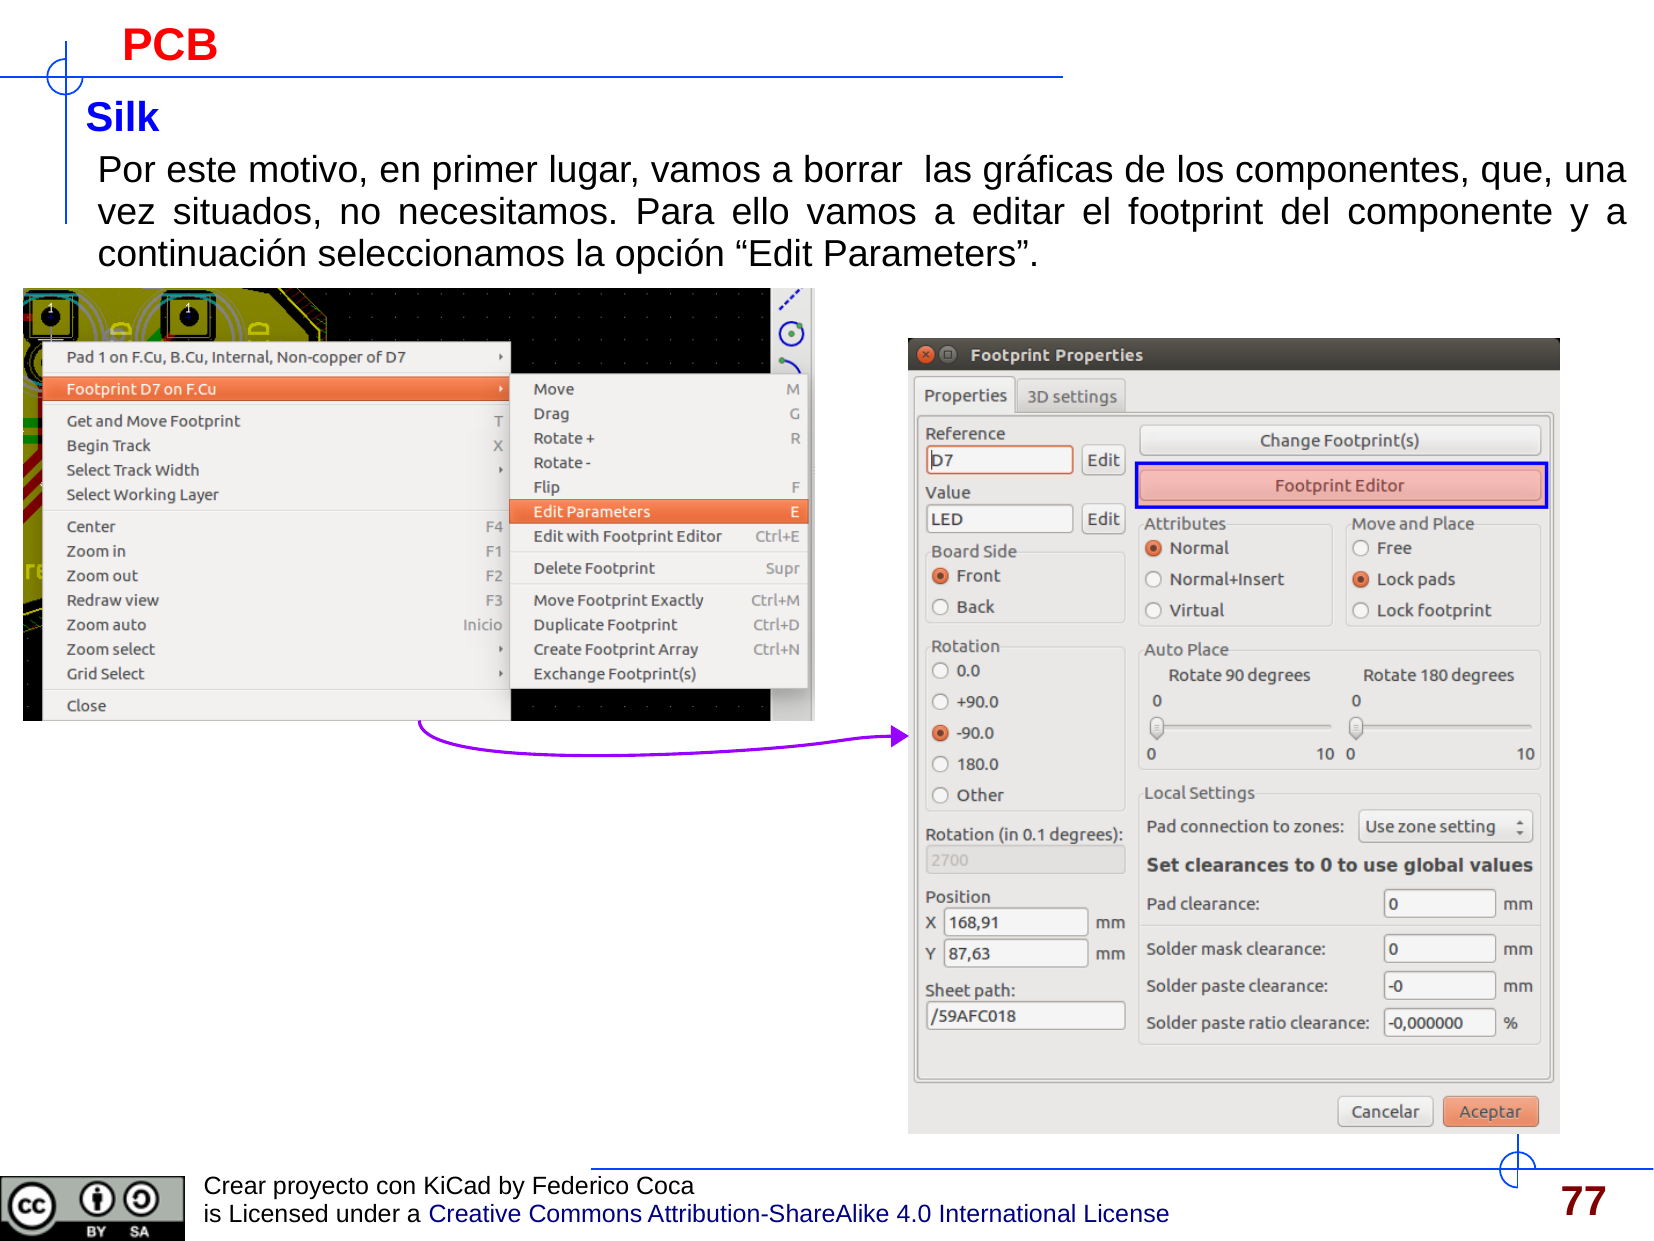

PCB
Silk
Por este motivo, en primer lugar, vamos a borrar las gráficas de los componentes, que, una vez situados, no necesitamos. Para ello vamos a editar el footprint del componente y a continuación seleccionamos la opción “Edit Parameters”.
Crear proyecto con KiCad by Federico Coca
is Licensed under a Creative Commons Attribution-ShareAlike 4.0 International License